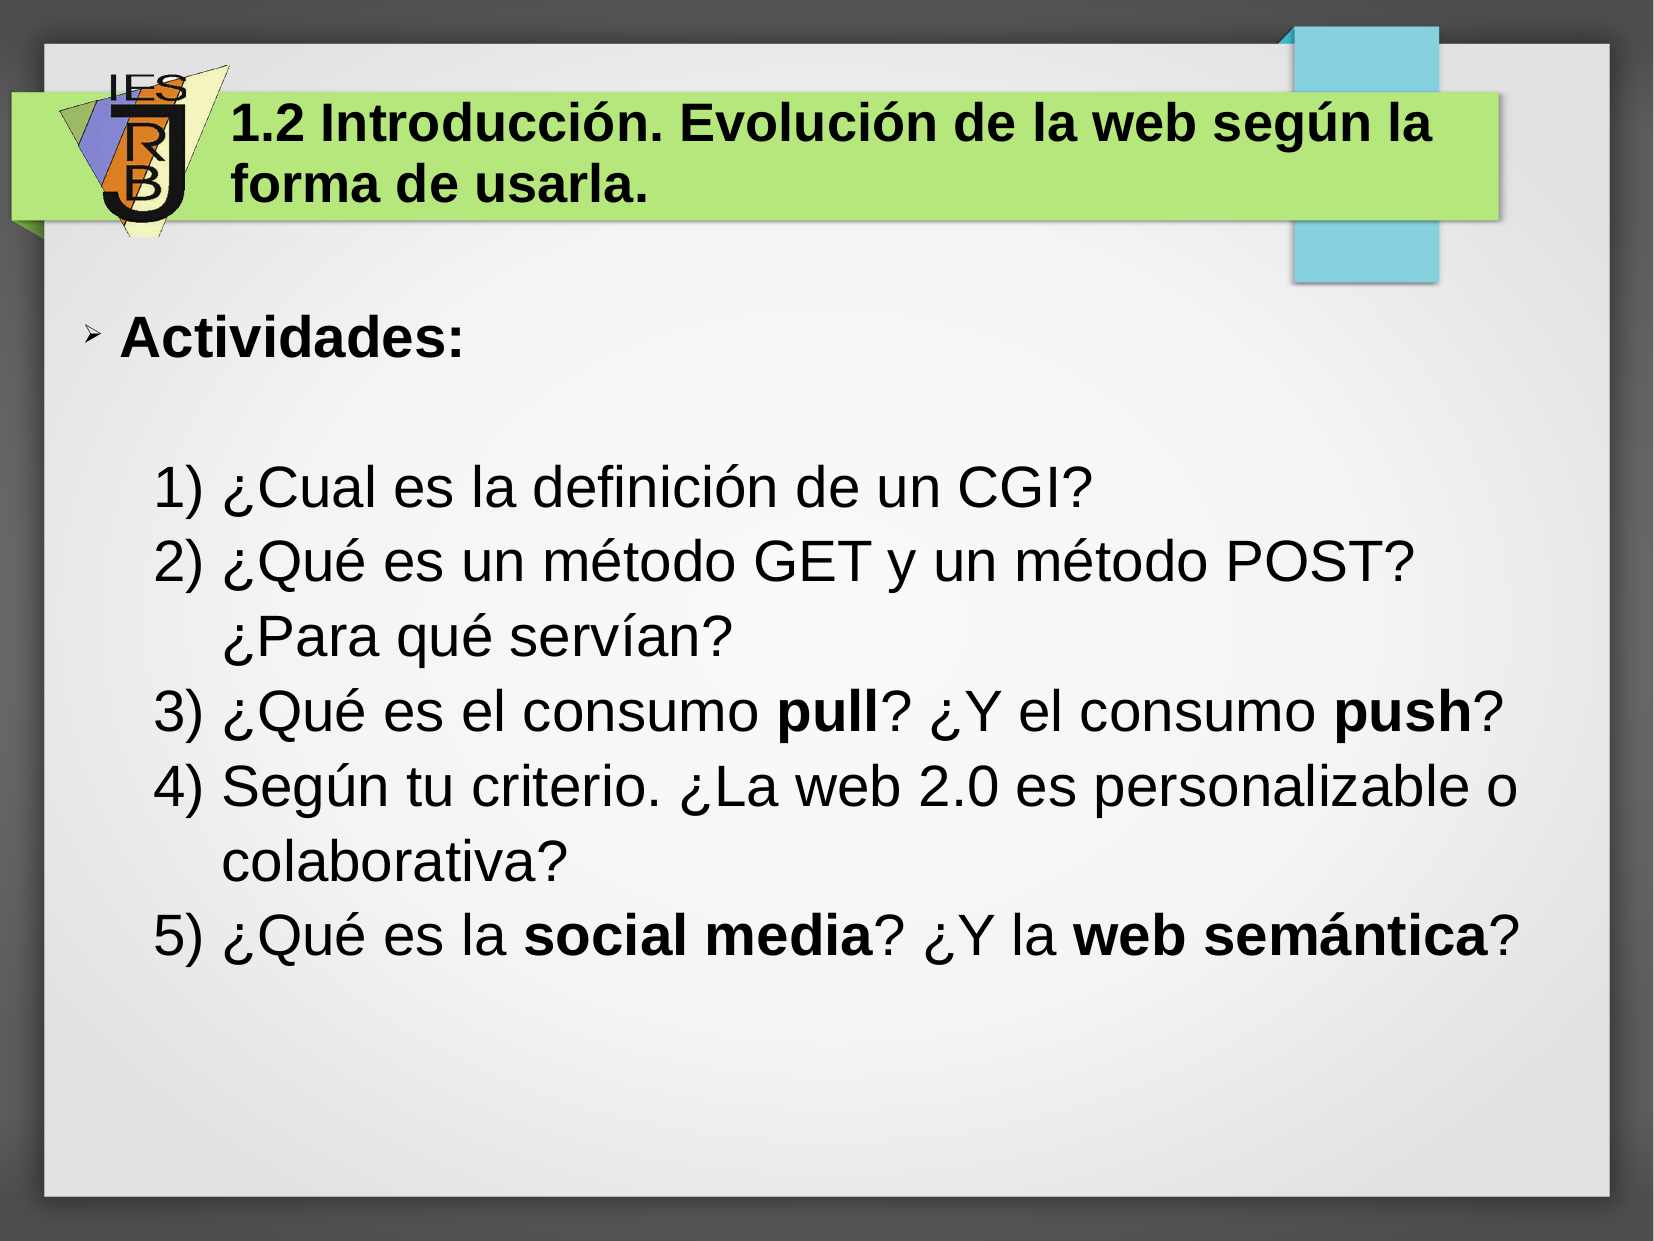

# 1.2 Introducción. Evolución de la web según la 		forma de usarla.
 Actividades:
 ¿Cual es la definición de un CGI?
 ¿Qué es un método GET y un método POST? ¿Para qué servían?
 ¿Qué es el consumo pull? ¿Y el consumo push?
 Según tu criterio. ¿La web 2.0 es personalizable o colaborativa?
 ¿Qué es la social media? ¿Y la web semántica?